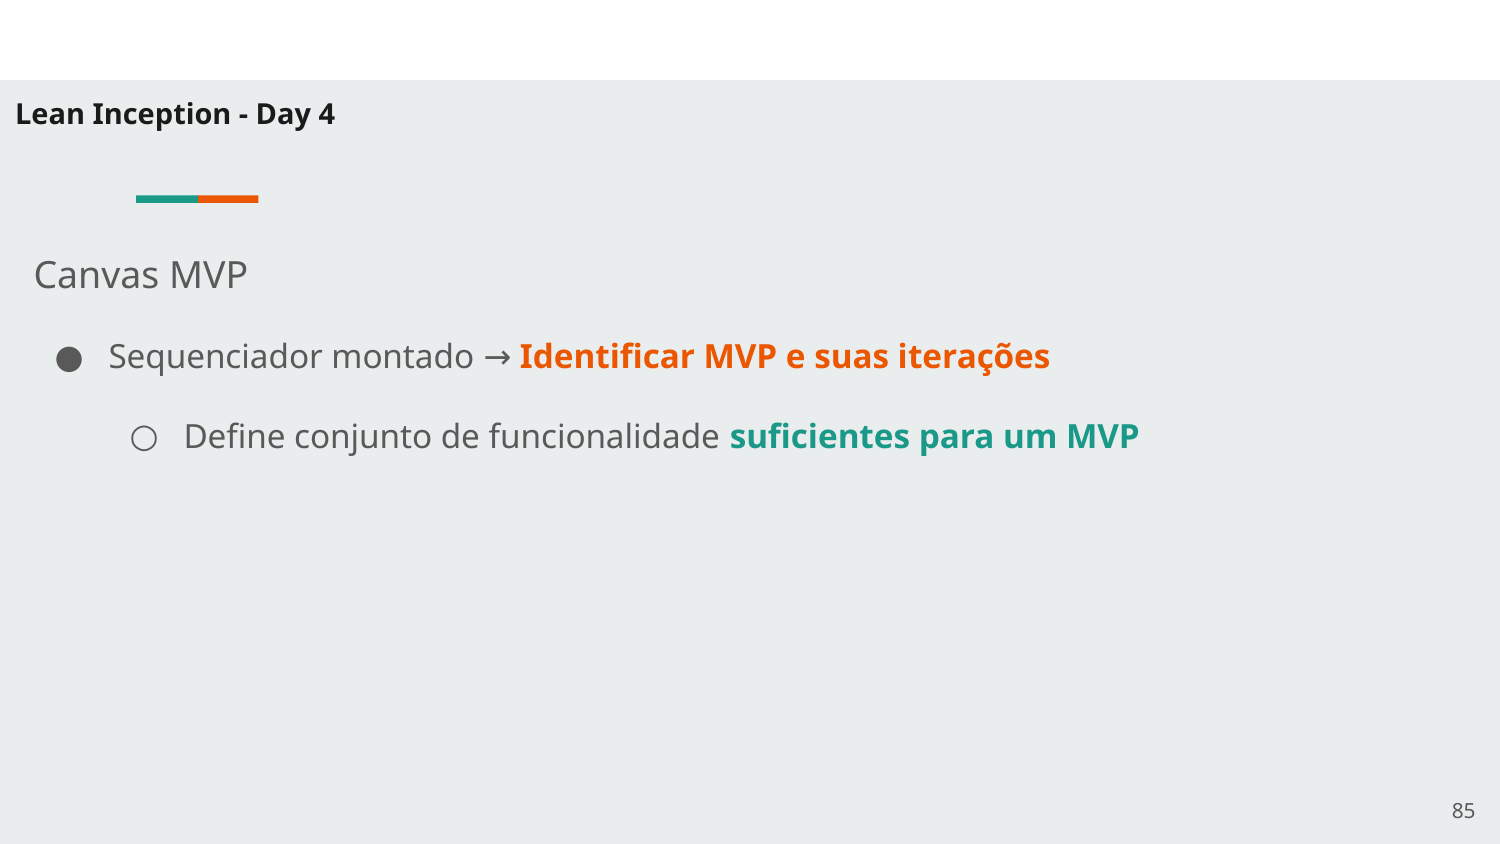

# Lean Inception - Day 4
Canvas MVP
Sequenciador montado → Identificar MVP e suas iterações
Define conjunto de funcionalidade suficientes para um MVP